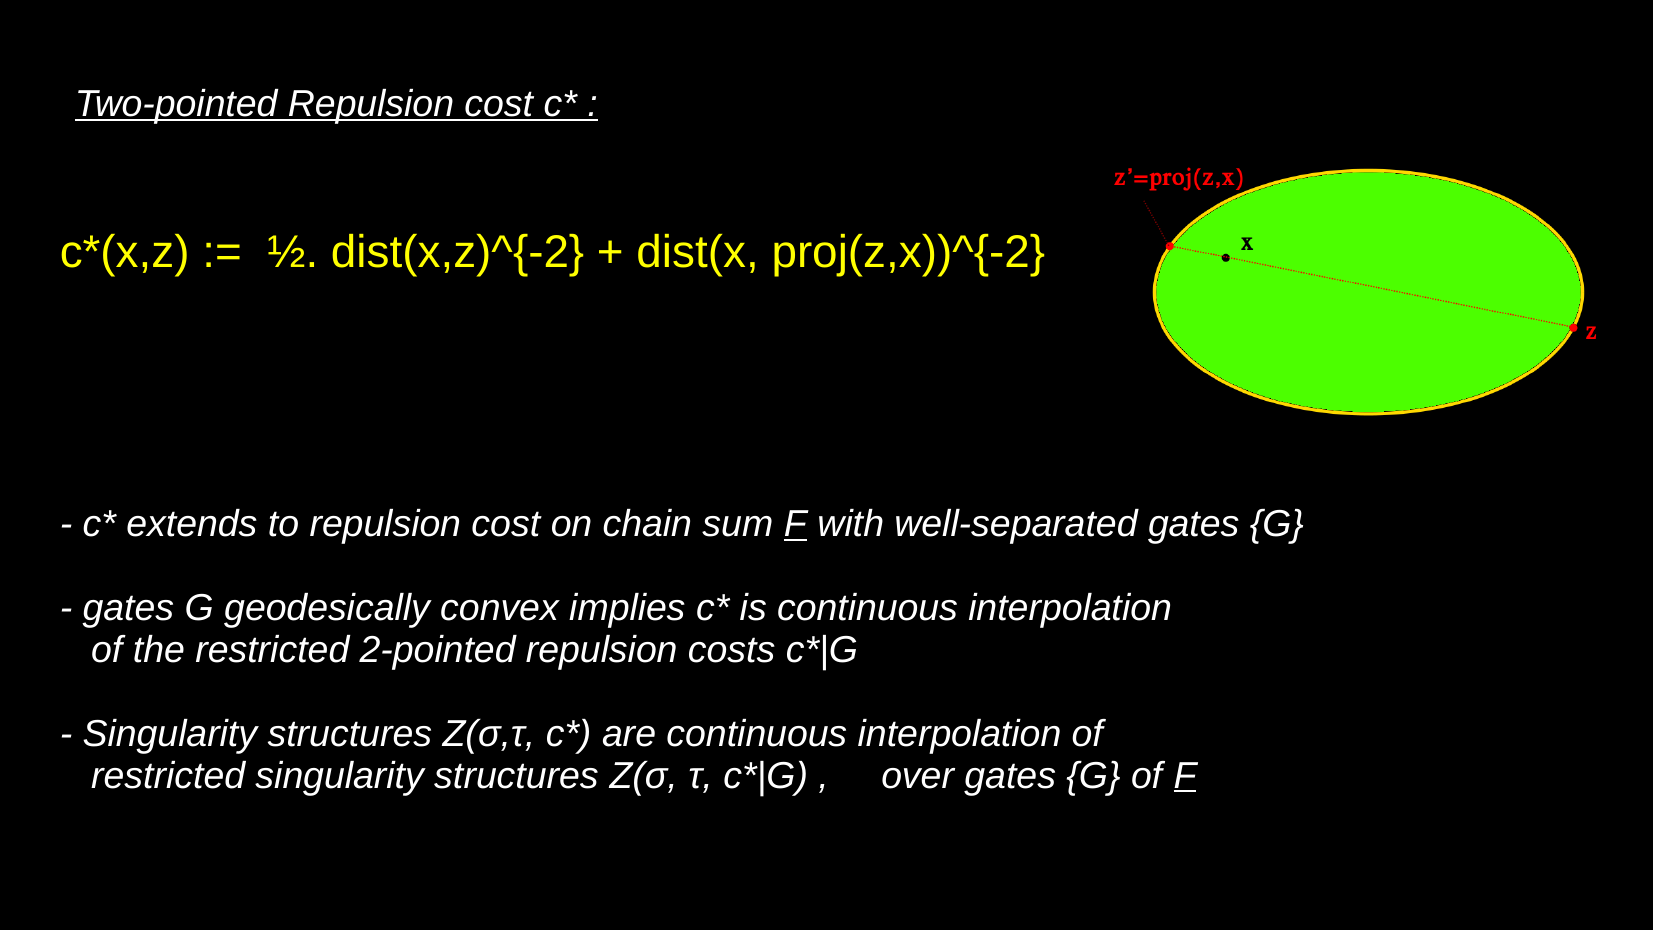

Two-pointed Repulsion cost c* :
c*(x,z) := ½. dist(x,z)^{-2} + dist(x, proj(z,x))^{-2}
- c* extends to repulsion cost on chain sum F with well-separated gates {G}
- gates G geodesically convex implies c* is continuous interpolation
 of the restricted 2-pointed repulsion costs c*|G
- Singularity structures Z(σ,τ, c*) are continuous interpolation of
 restricted singularity structures Z(σ, τ, c*|G) , over gates {G} of F